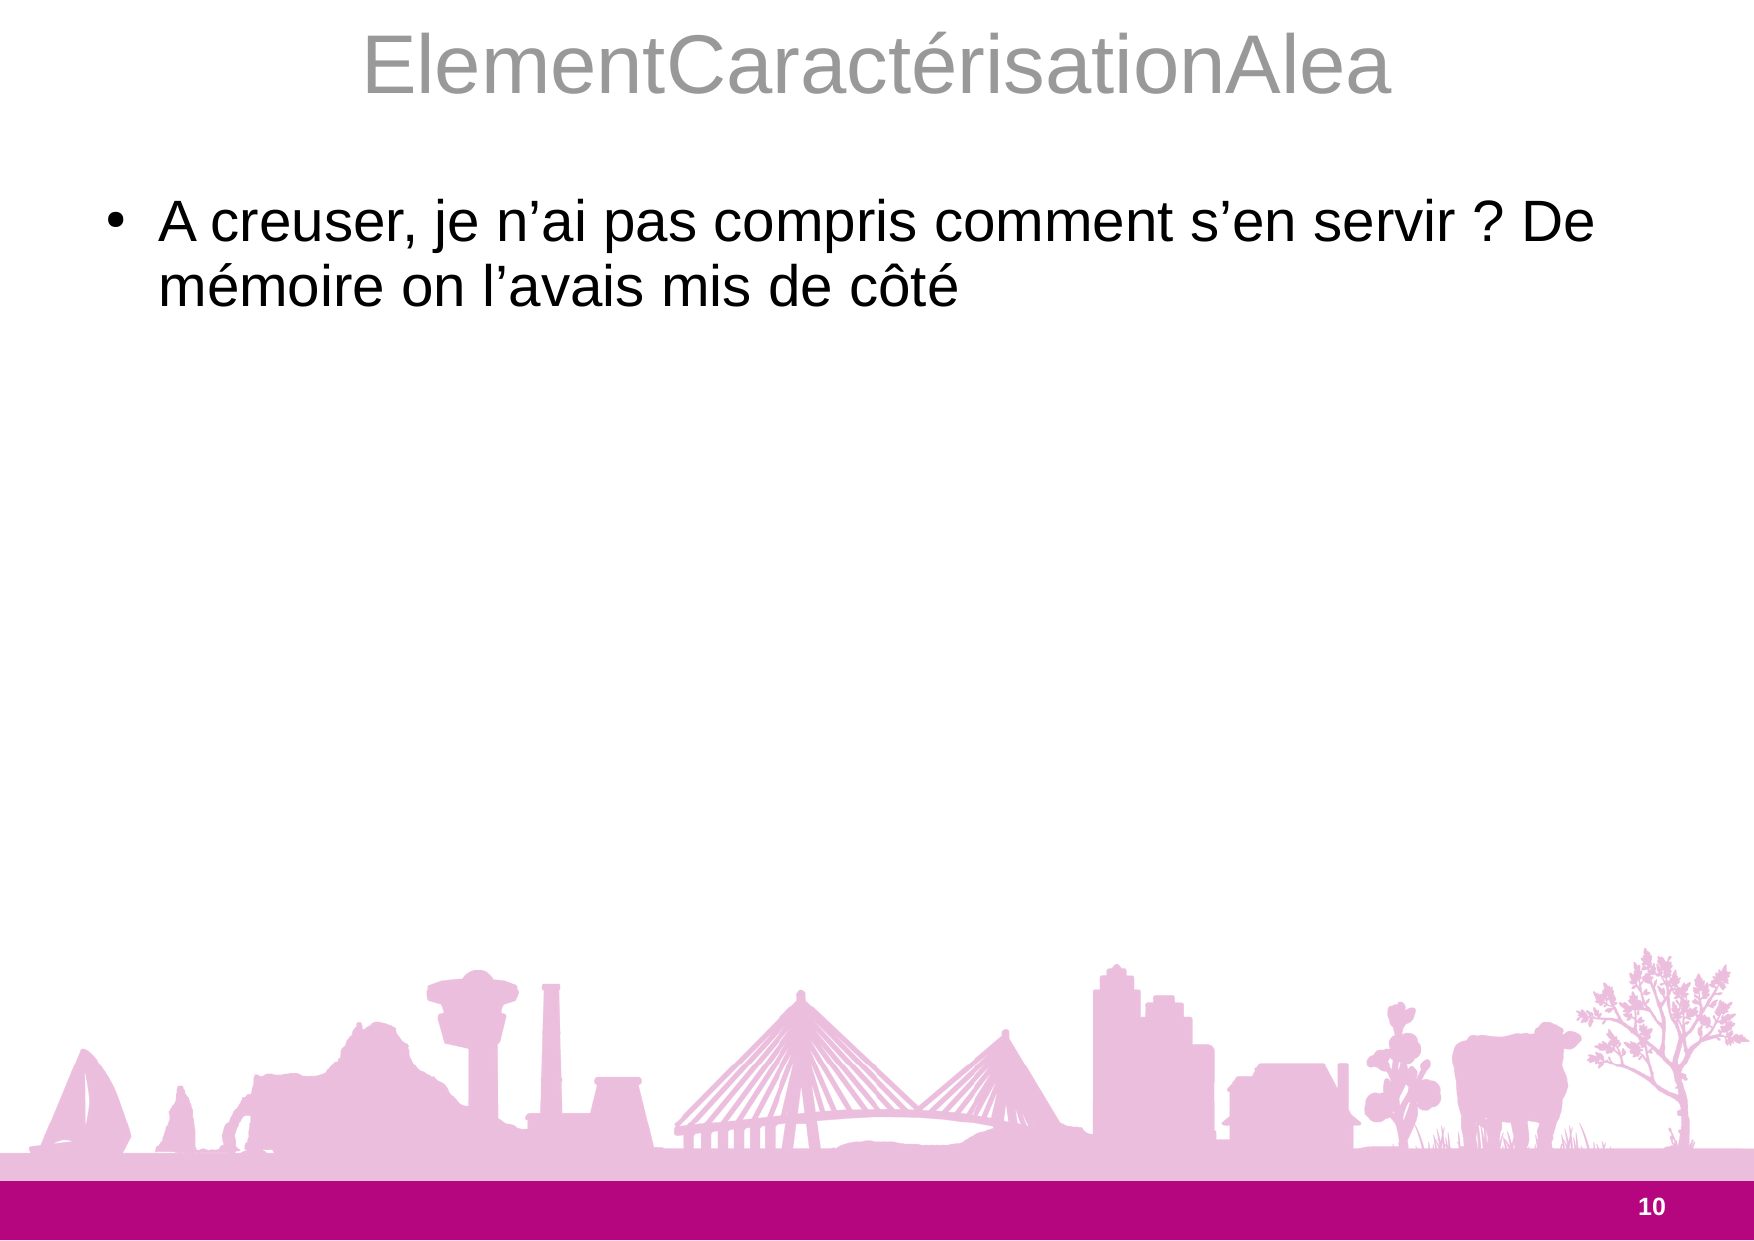

# ElementCaractérisationAlea
A creuser, je n’ai pas compris comment s’en servir ? De mémoire on l’avais mis de côté
10